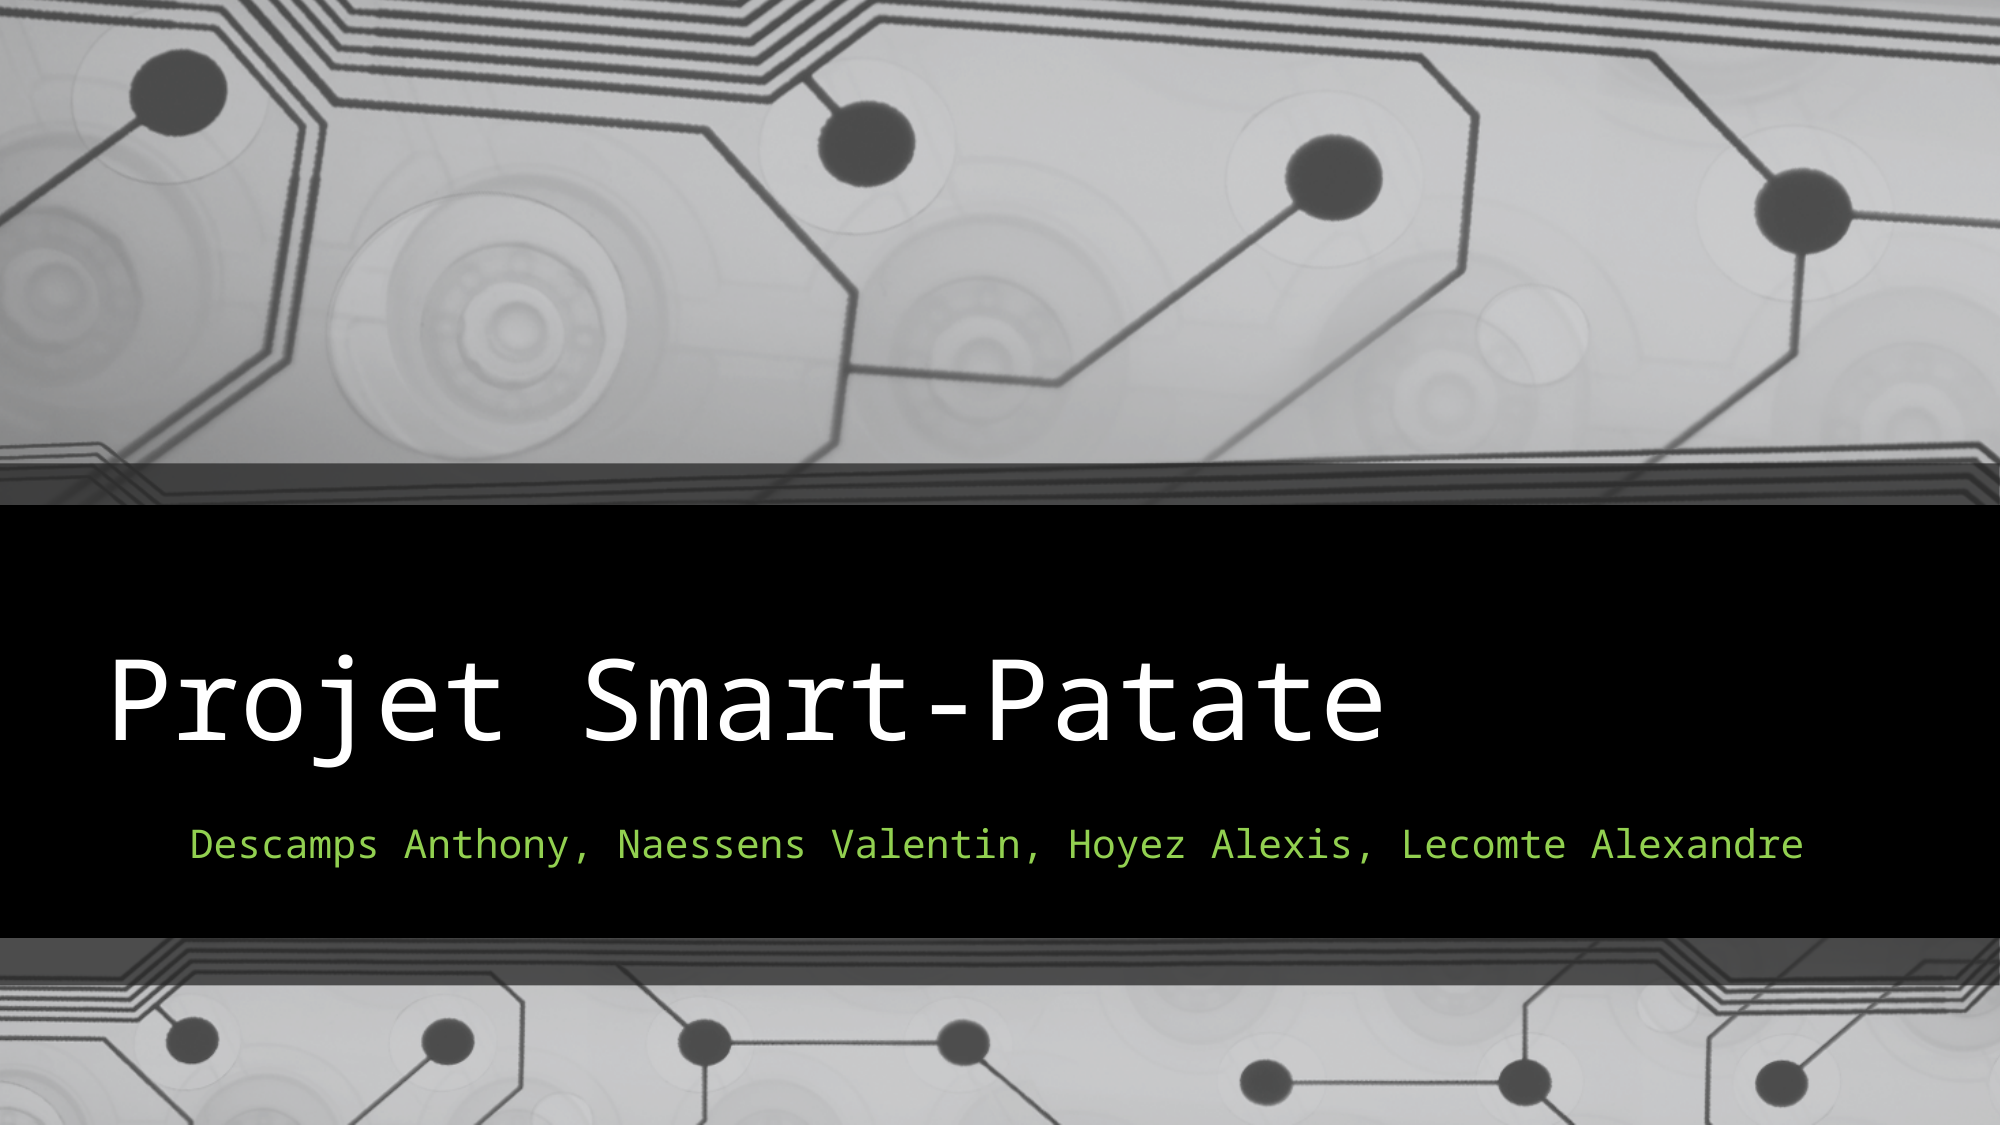

# Projet Smart-Patate
Descamps Anthony, Naessens Valentin, Hoyez Alexis, Lecomte Alexandre